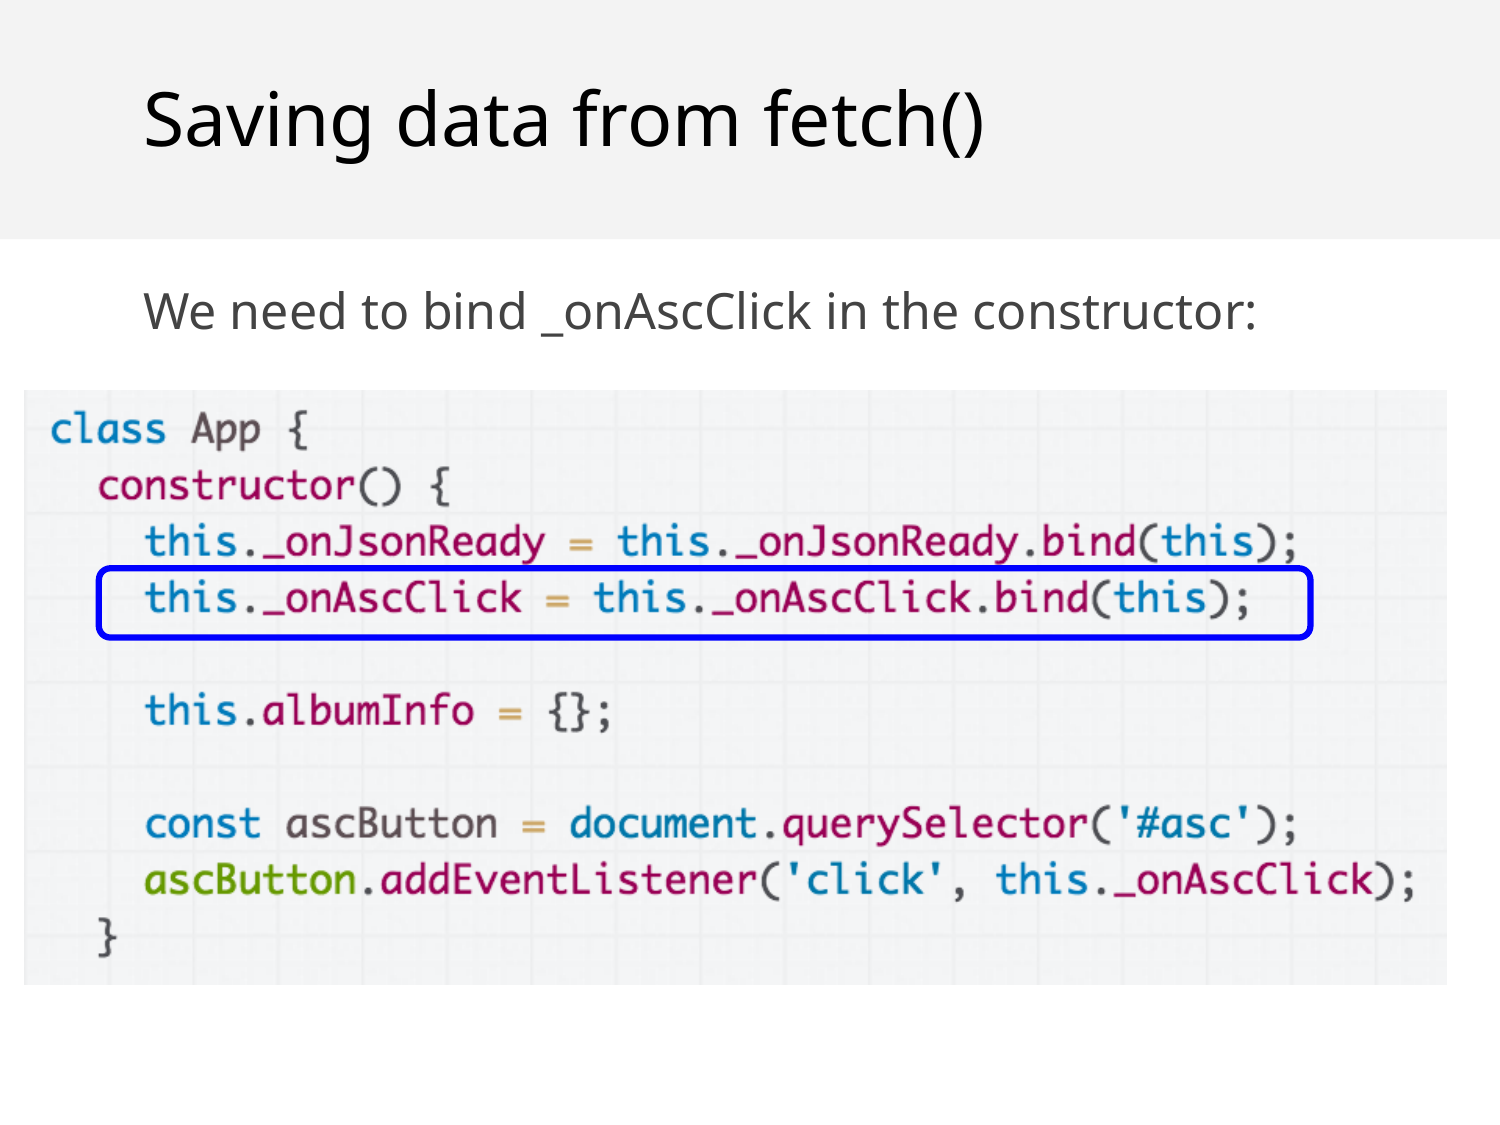

# Saving data from fetch()
We need to bind _onAscClick in the constructor: